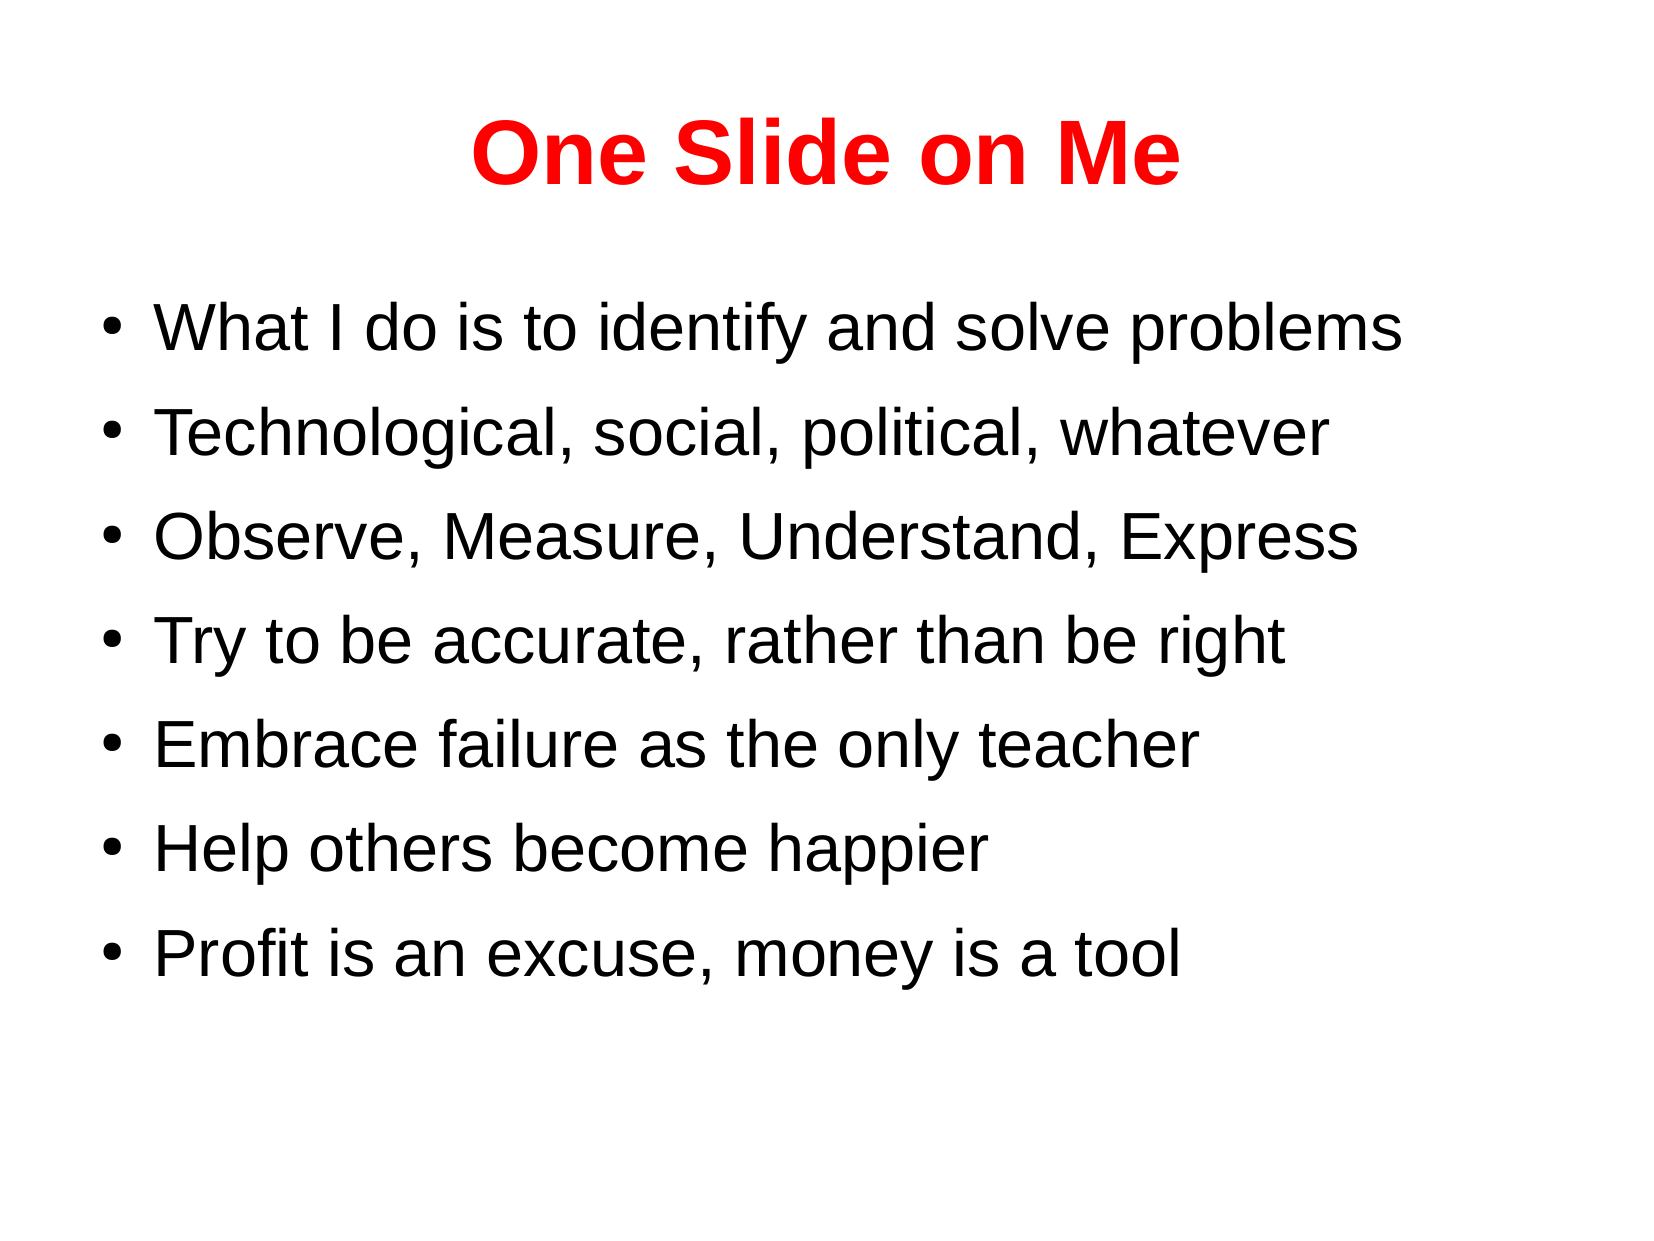

# One Slide on Me
What I do is to identify and solve problems
Technological, social, political, whatever
Observe, Measure, Understand, Express
Try to be accurate, rather than be right
Embrace failure as the only teacher
Help others become happier
Profit is an excuse, money is a tool